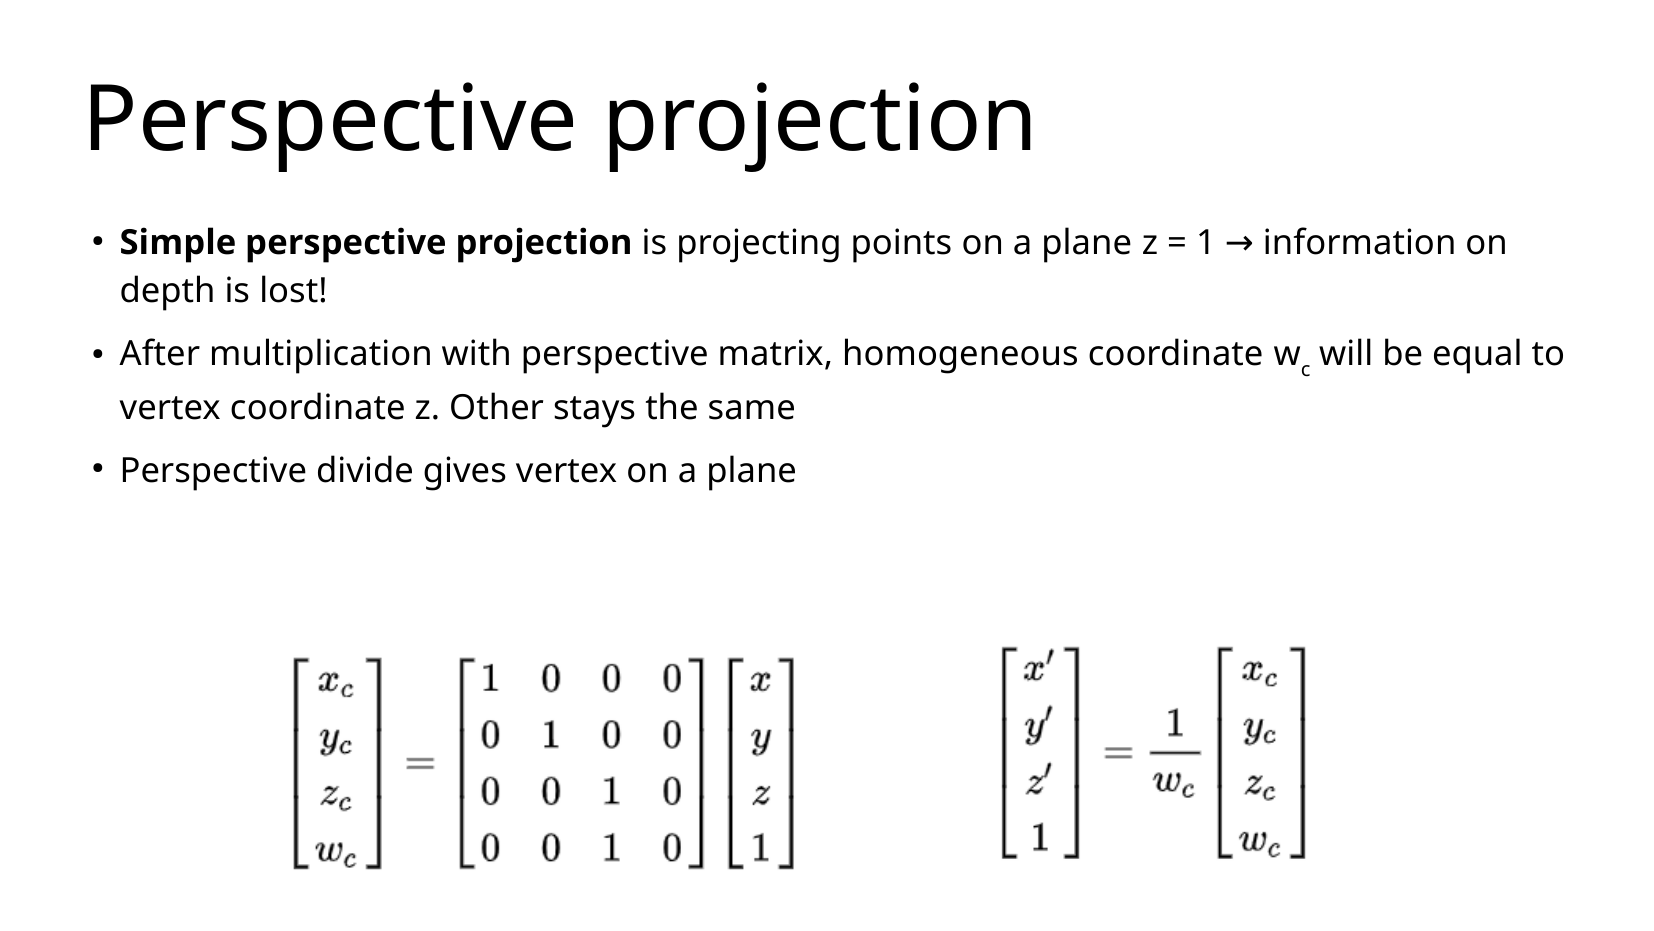

# Perspective projection
Simple perspective projection is projecting points on a plane z = 1 → information on depth is lost!
After multiplication with perspective matrix, homogeneous coordinate wc will be equal to vertex coordinate z. Other stays the same
Perspective divide gives vertex on a plane